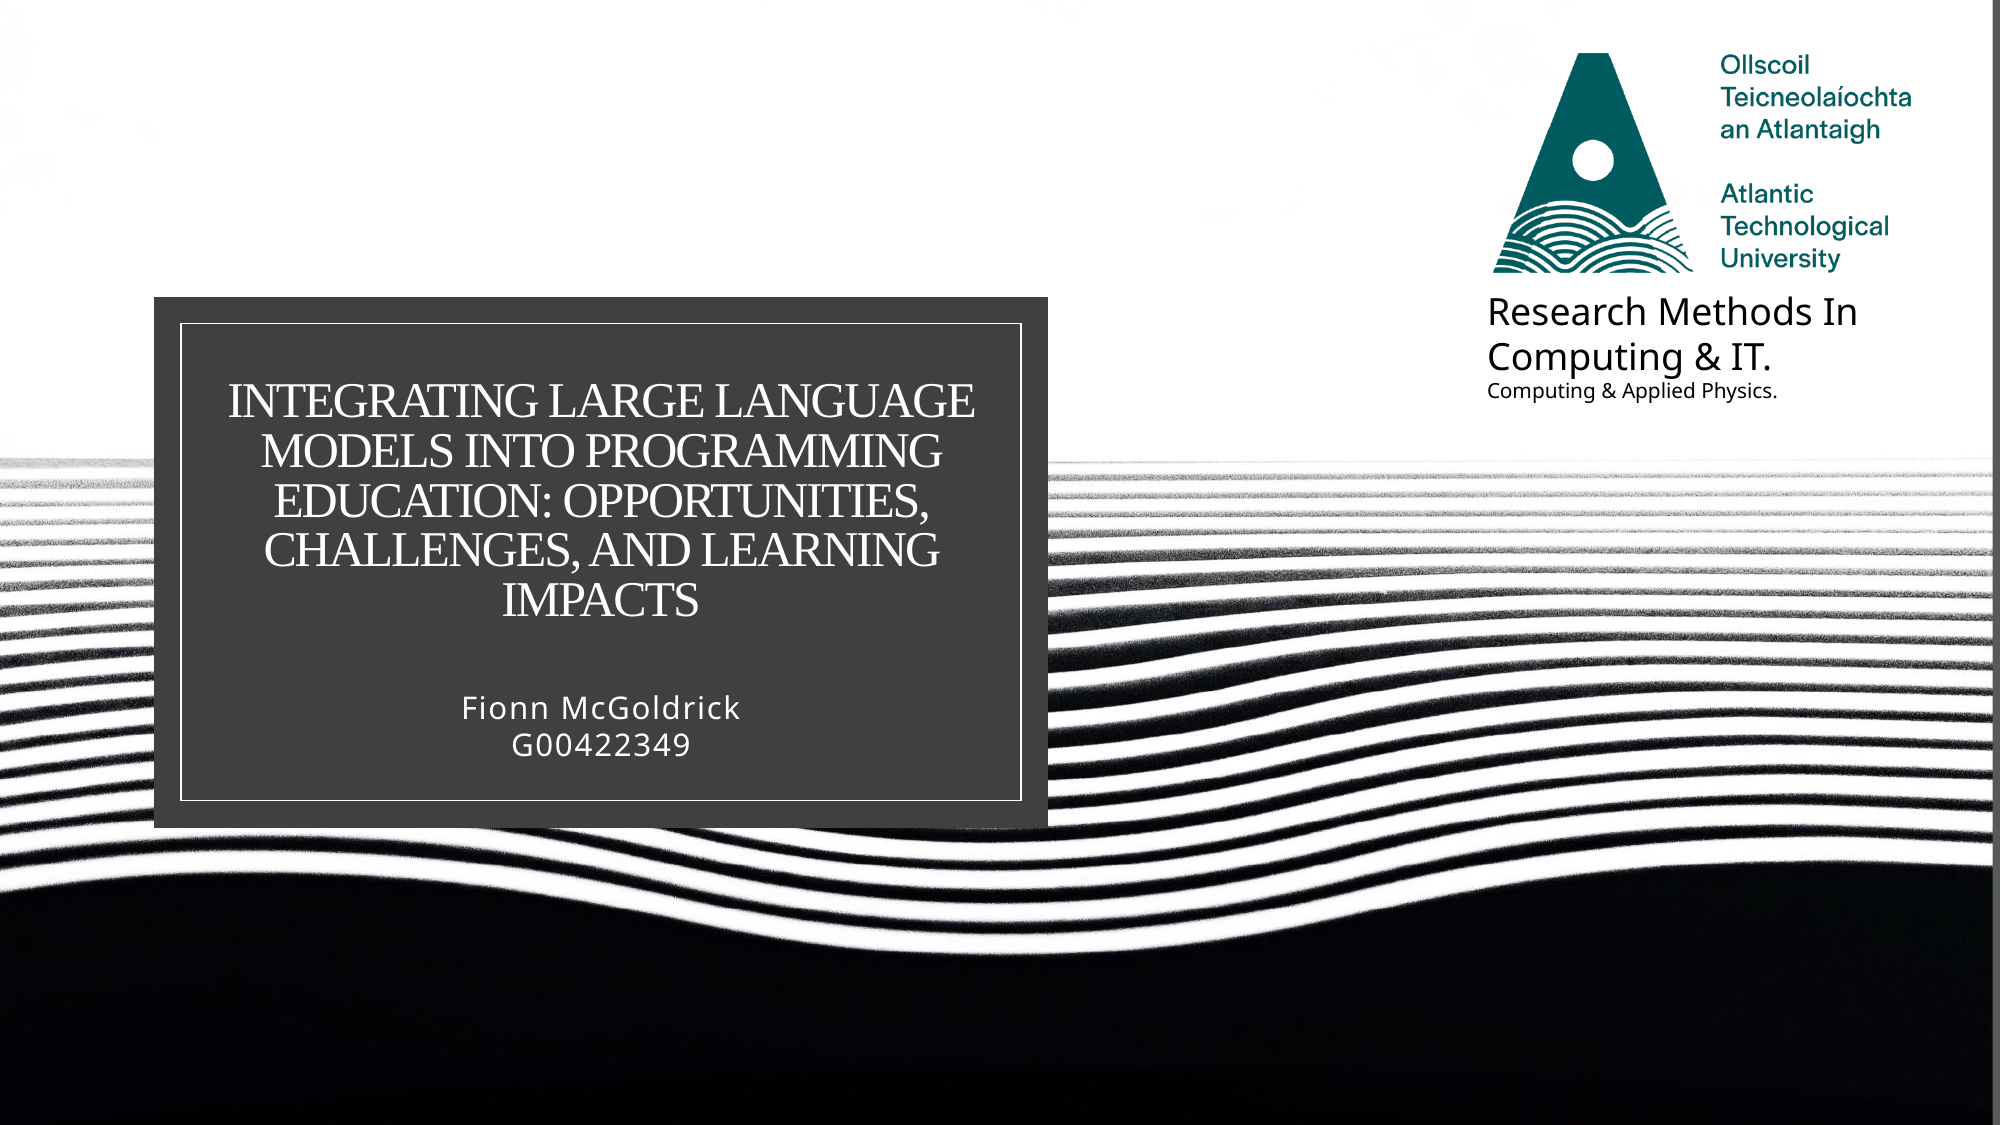

Research Methods In Computing & IT.
Computing & Applied Physics.
# Integrating Large Language Models into Programming Education: Opportunities, Challenges, and Learning Impacts
Fionn McGoldrick
G00422349